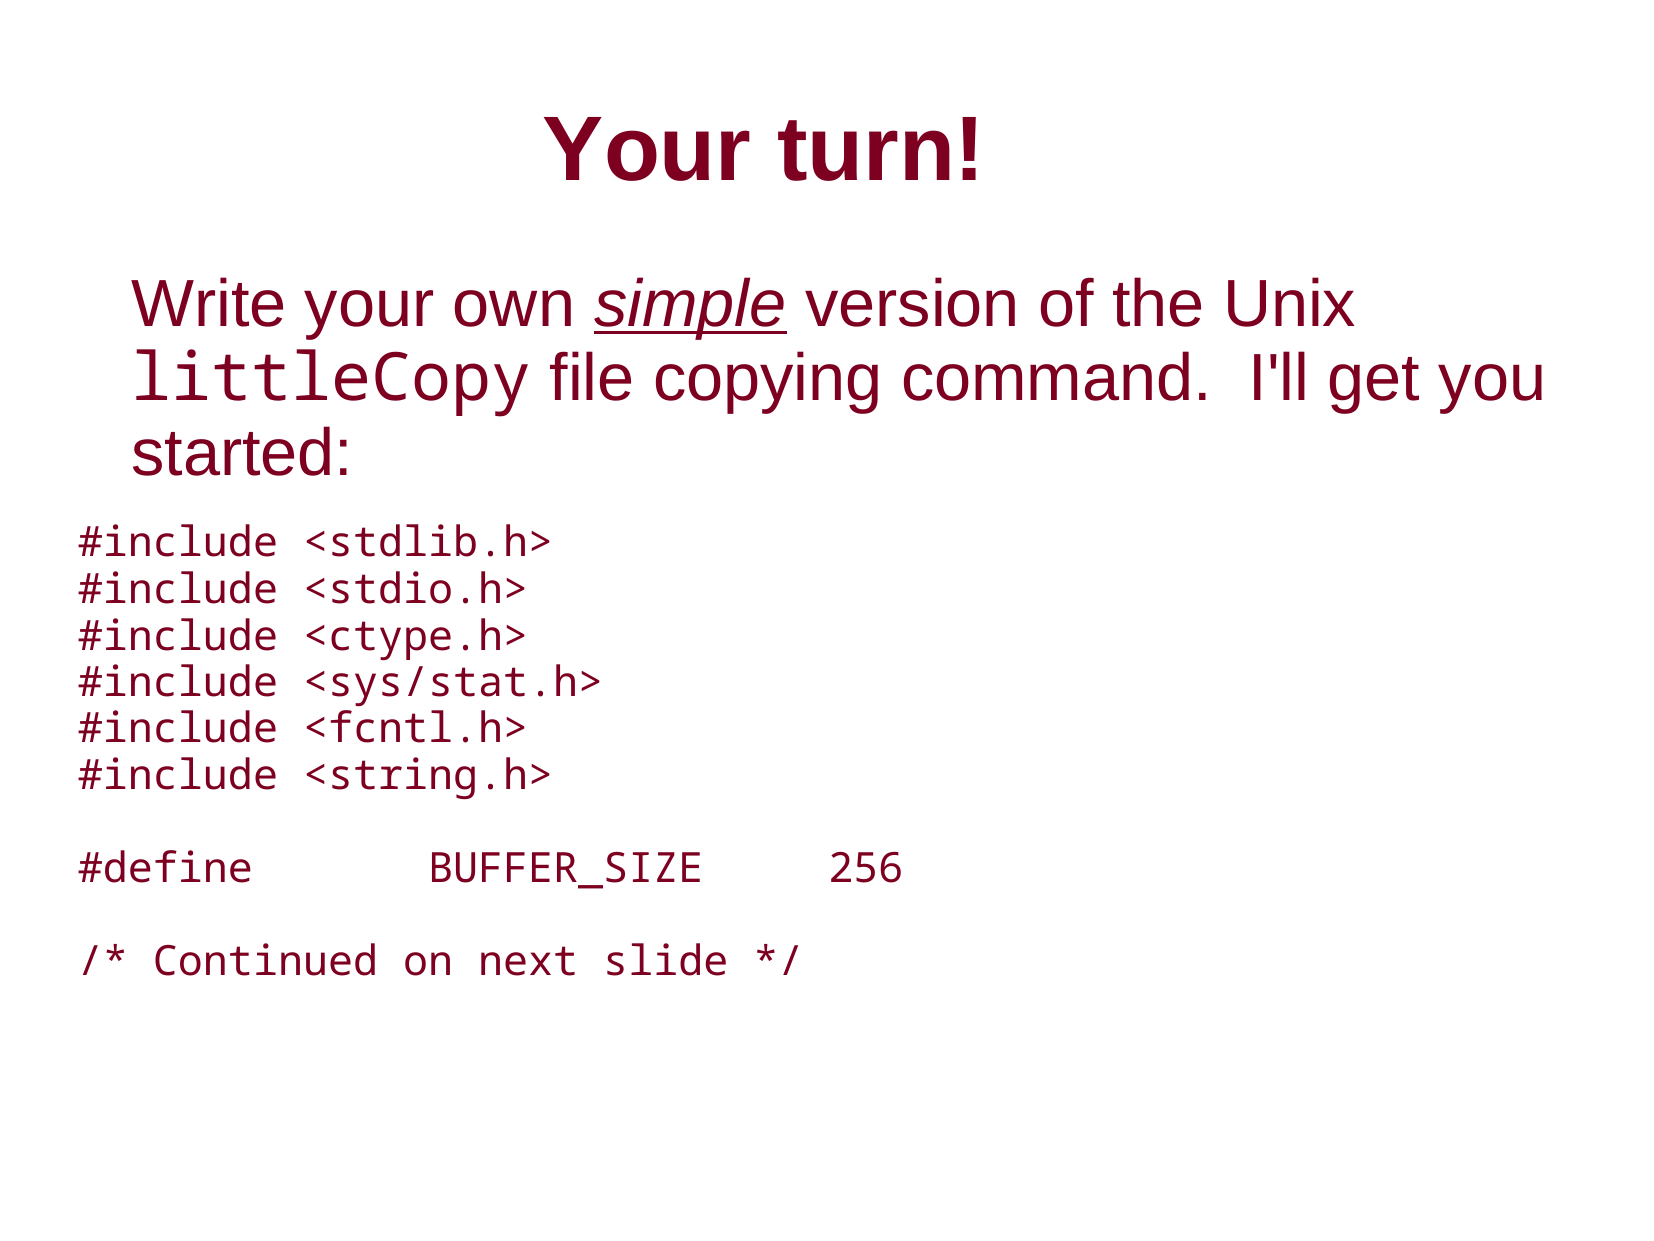

# Your turn!
Write your own simple version of the Unix littleCopy file copying command. I'll get you started:
#include <stdlib.h>
#include <stdio.h>
#include <ctype.h>
#include <sys/stat.h>
#include <fcntl.h>
#include <string.h>
#define BUFFER_SIZE 256
/* Continued on next slide */